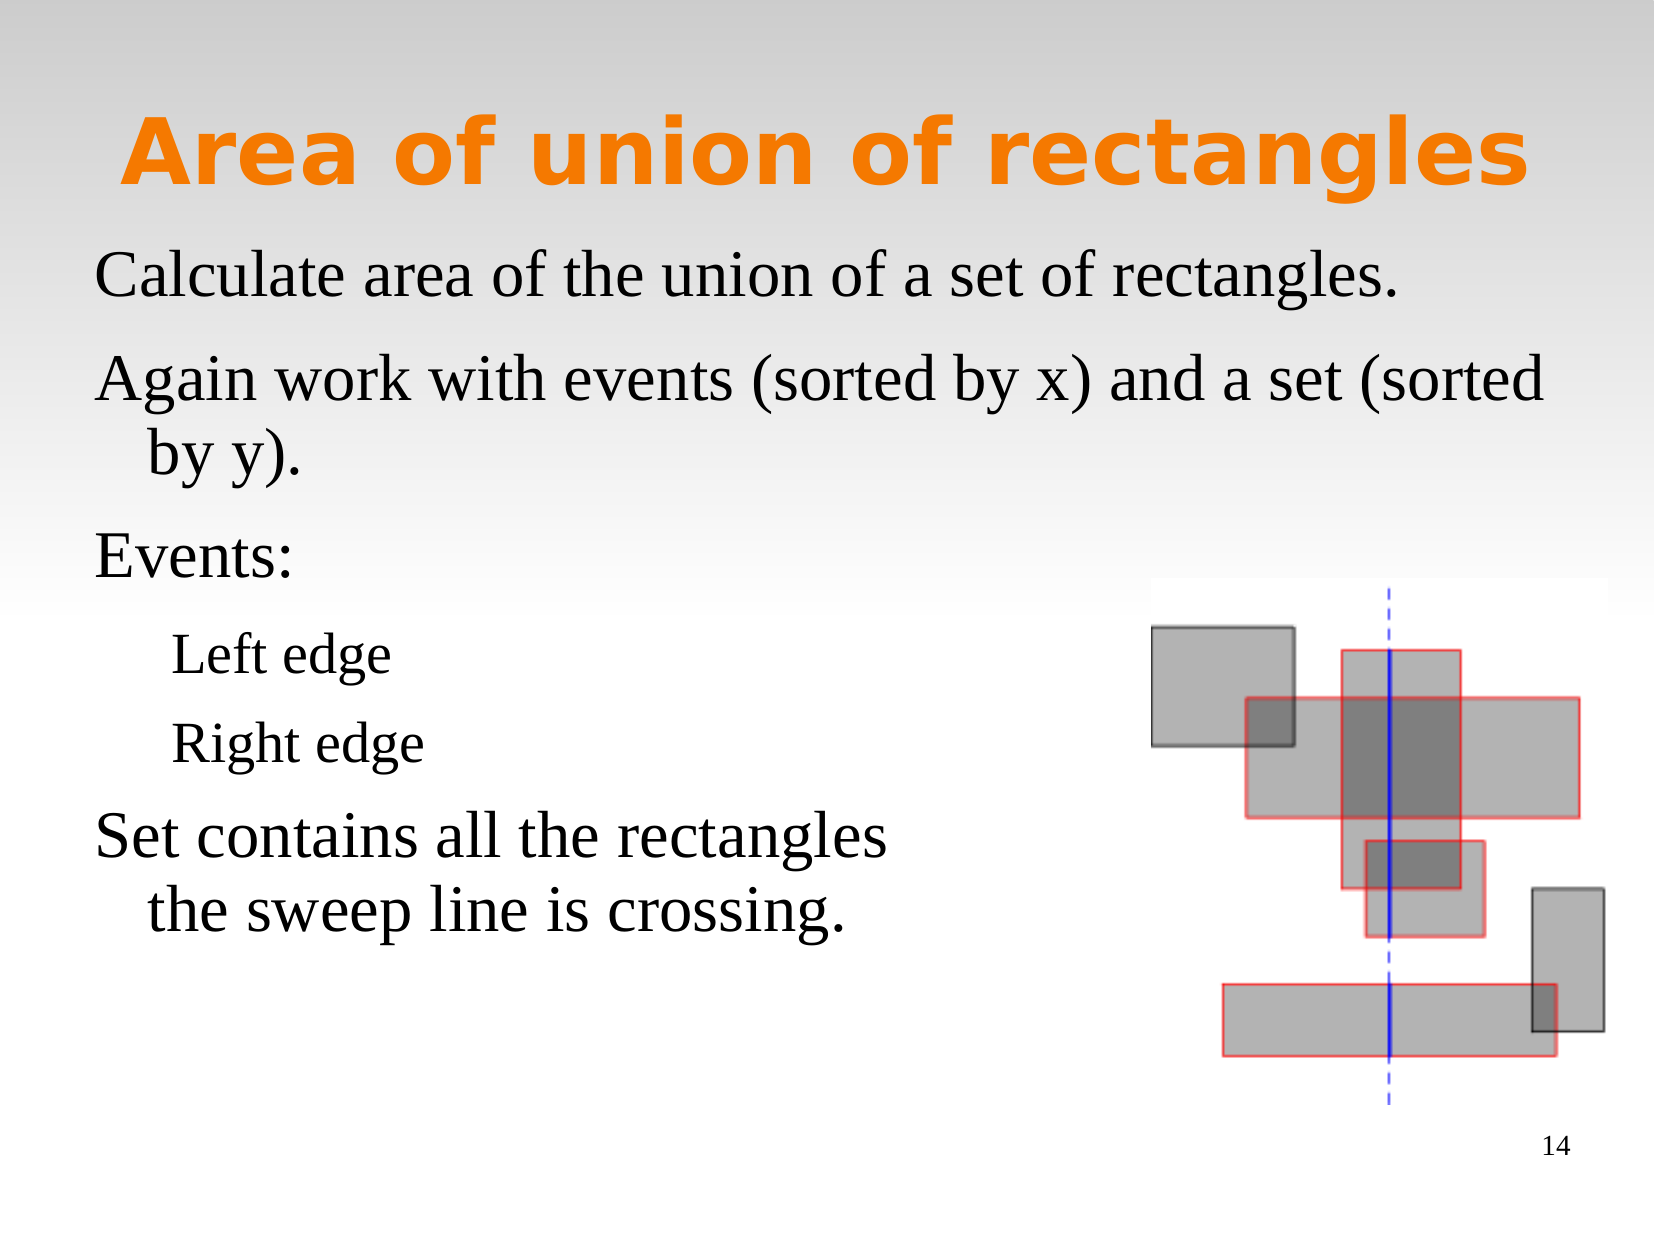

# Area of union of rectangles
Calculate area of the union of a set of rectangles.
Again work with events (sorted by x) and a set (sorted by y).
Events:
Left edge
Right edge
Set contains all the rectangles
the sweep line is crossing.
14